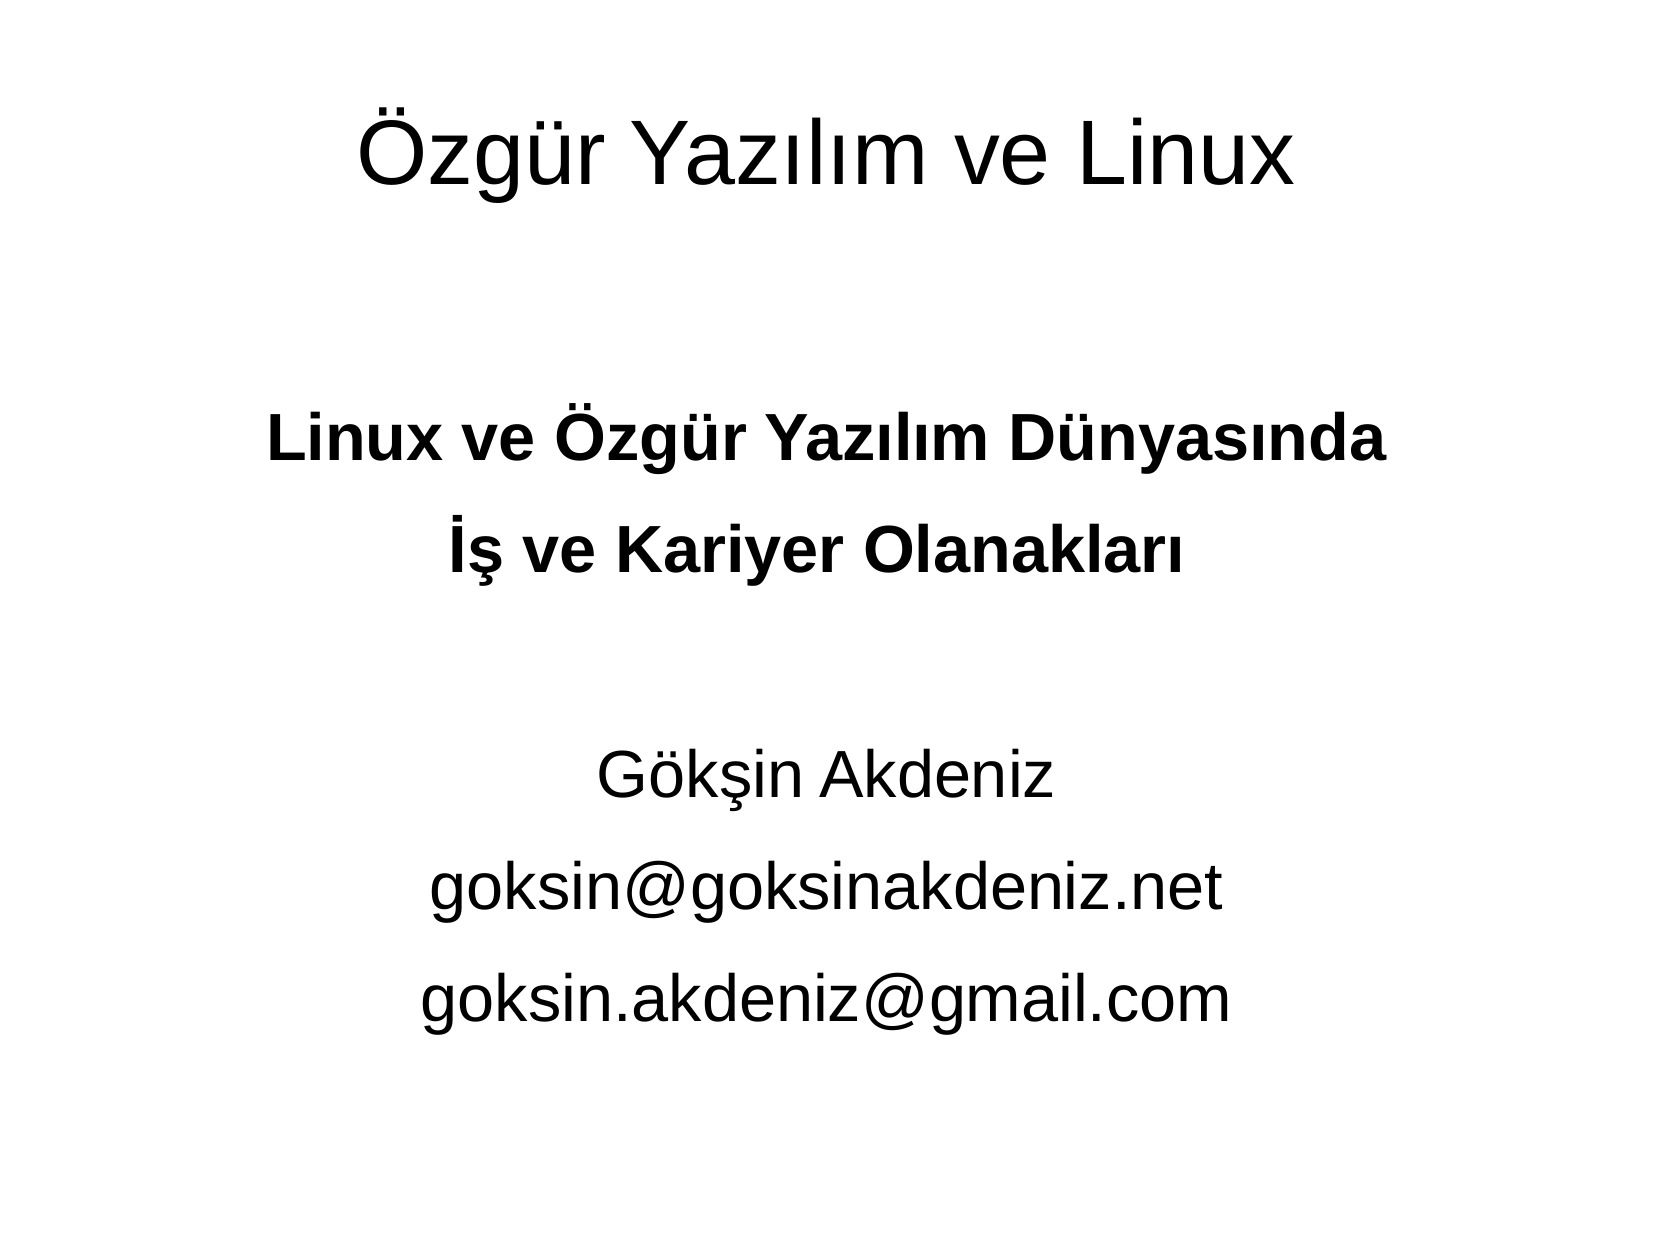

# Özgür Yazılım ve Linux
Linux ve Özgür Yazılım Dünyasında
İş ve Kariyer Olanakları
Gökşin Akdeniz
goksin@goksinakdeniz.net
goksin.akdeniz@gmail.com